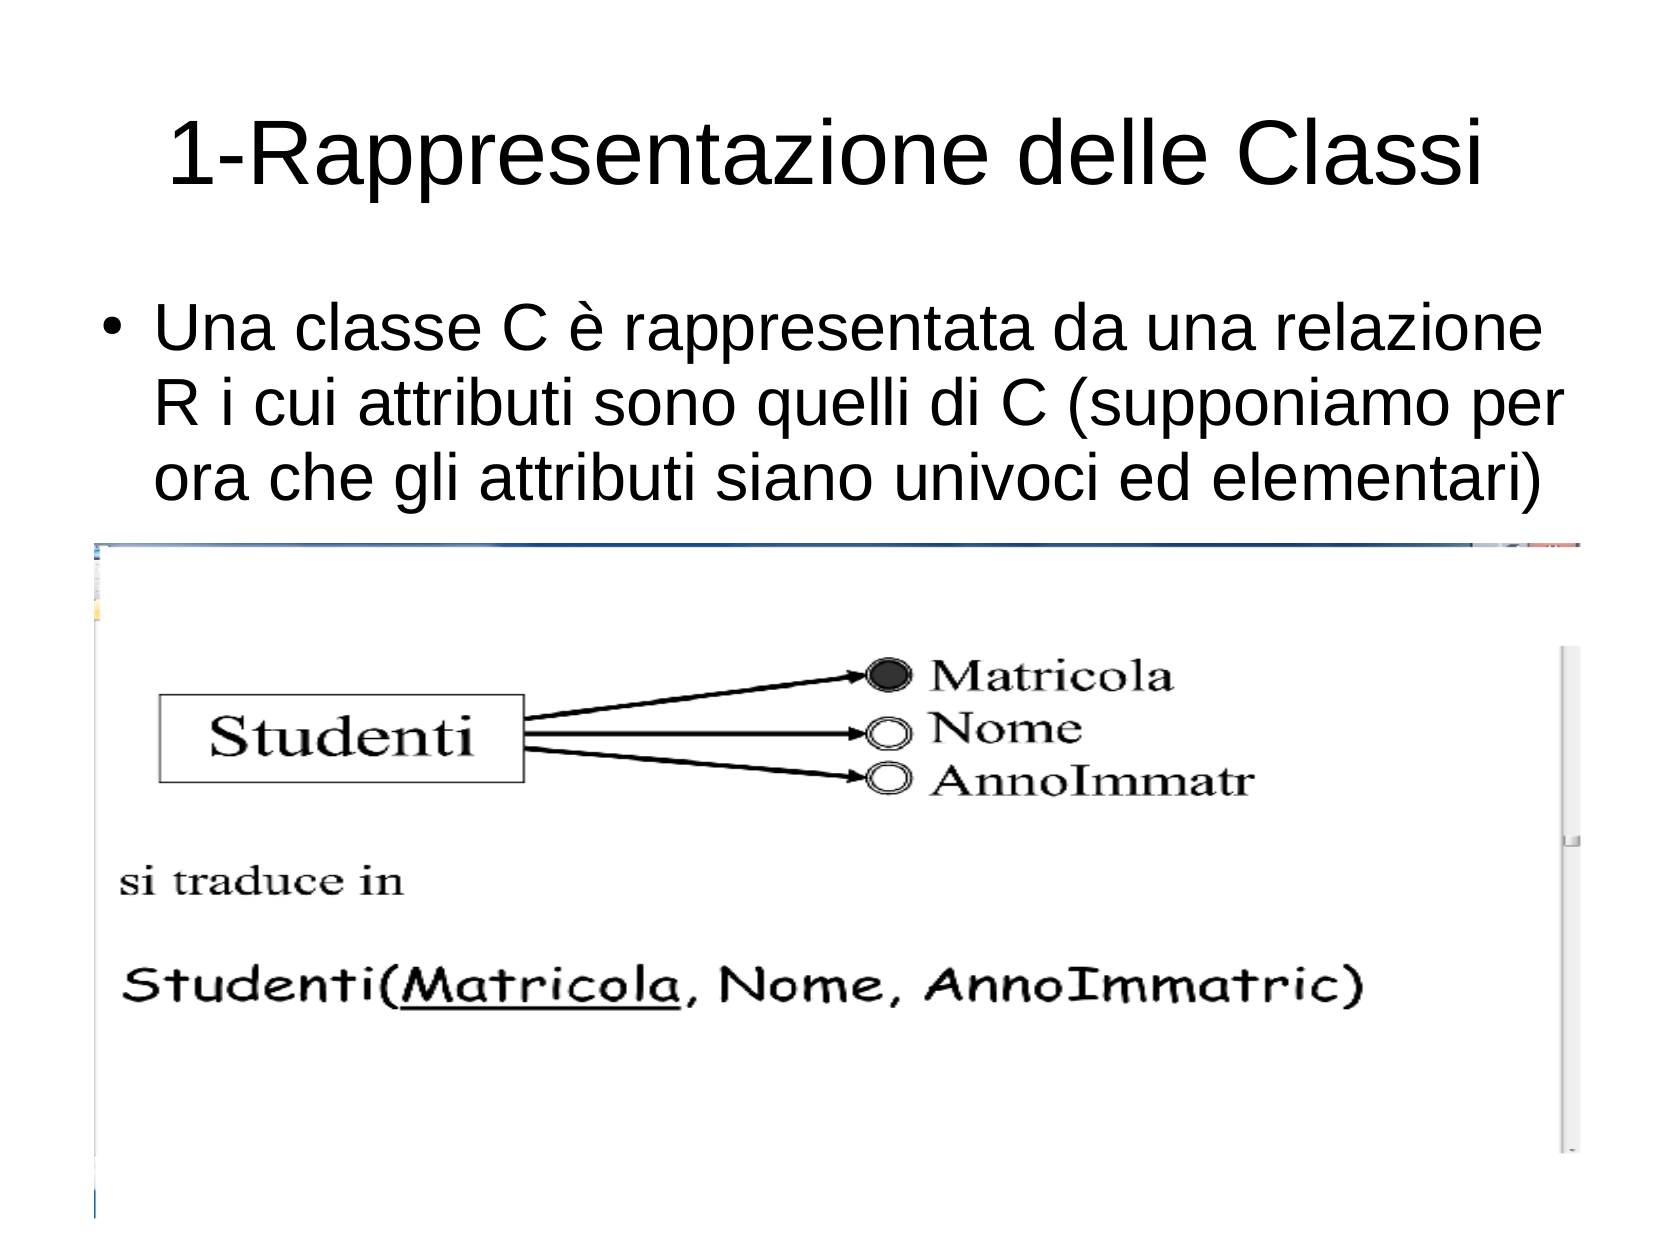

# 1-Rappresentazione delle Classi
Una classe C è rappresentata da una relazione R i cui attributi sono quelli di C (supponiamo per ora che gli attributi siano univoci ed elementari)